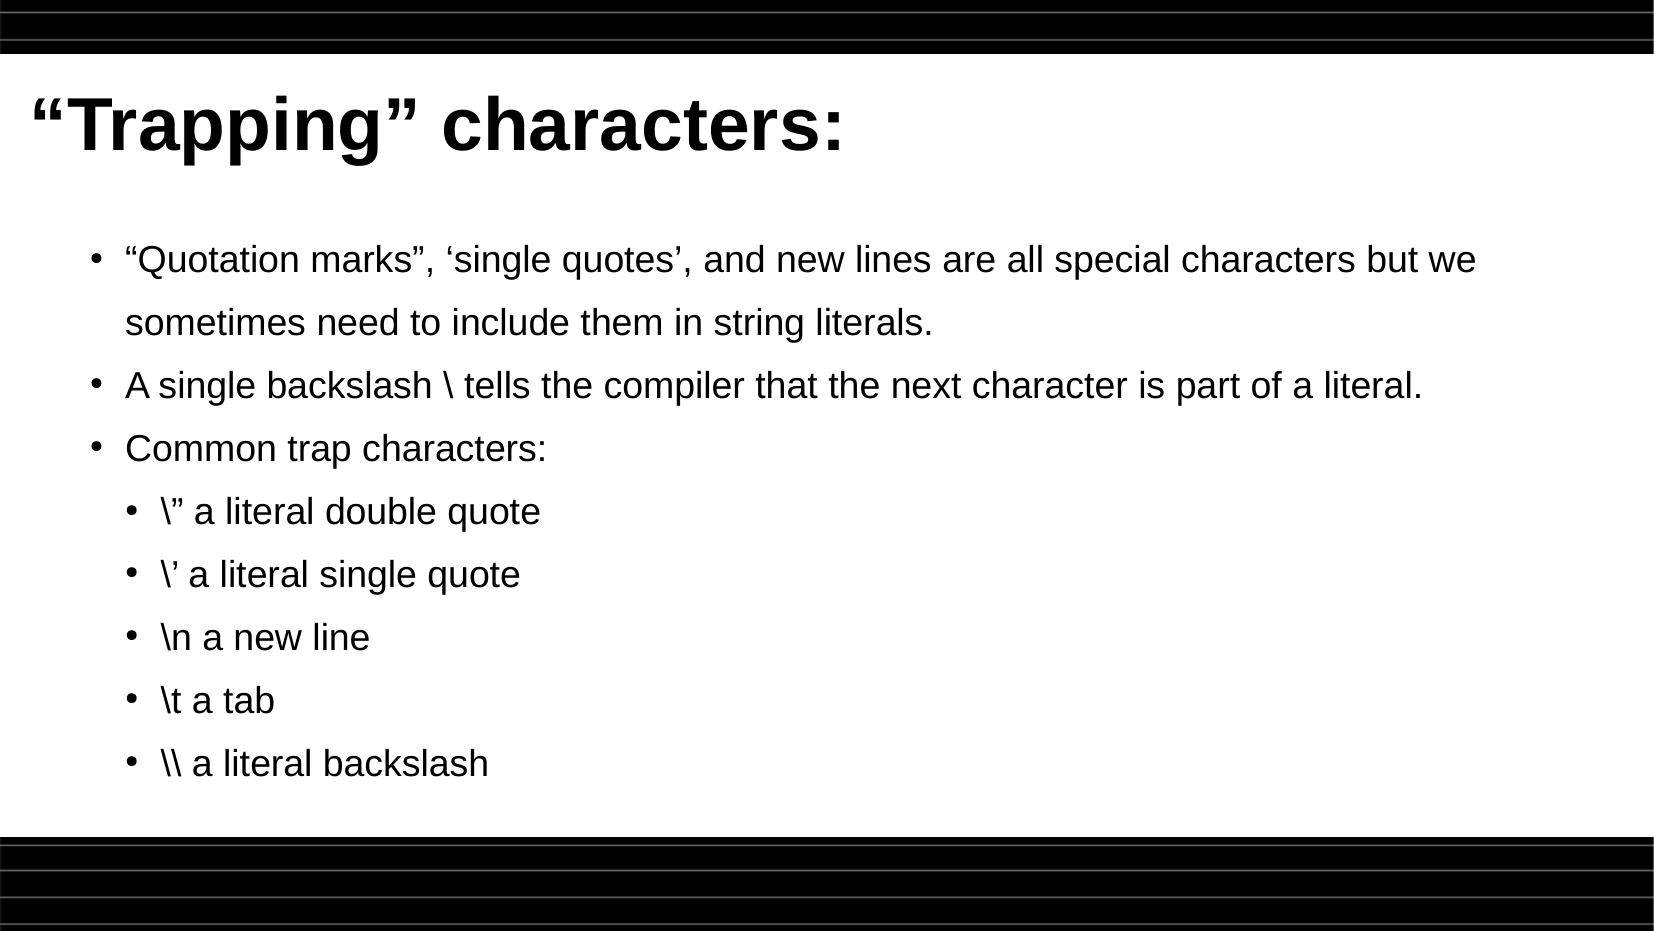

“Trapping” characters:
“Quotation marks”, ‘single quotes’, and new lines are all special characters but we sometimes need to include them in string literals.
A single backslash \ tells the compiler that the next character is part of a literal.
Common trap characters:
\” a literal double quote
\’ a literal single quote
\n a new line
\t a tab
\\ a literal backslash